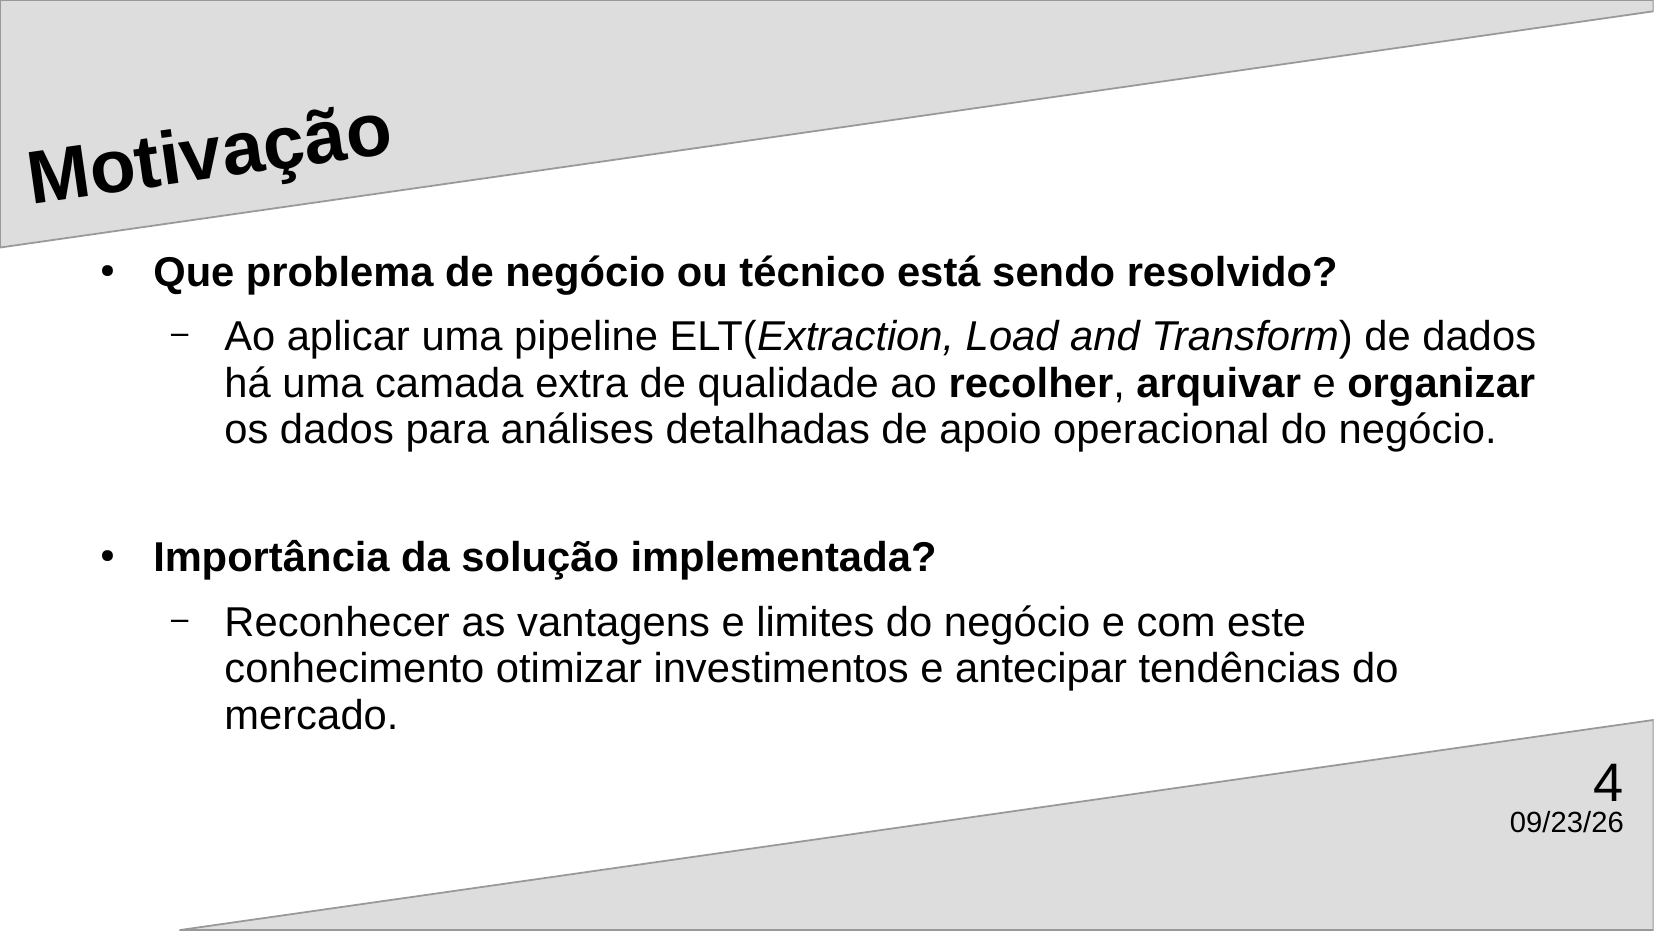

# Motivação
Que problema de negócio ou técnico está sendo resolvido?
Ao aplicar uma pipeline ELT(Extraction, Load and Transform) de dados há uma camada extra de qualidade ao recolher, arquivar e organizar os dados para análises detalhadas de apoio operacional do negócio.
Importância da solução implementada?
Reconhecer as vantagens e limites do negócio e com este conhecimento otimizar investimentos e antecipar tendências do mercado.
4